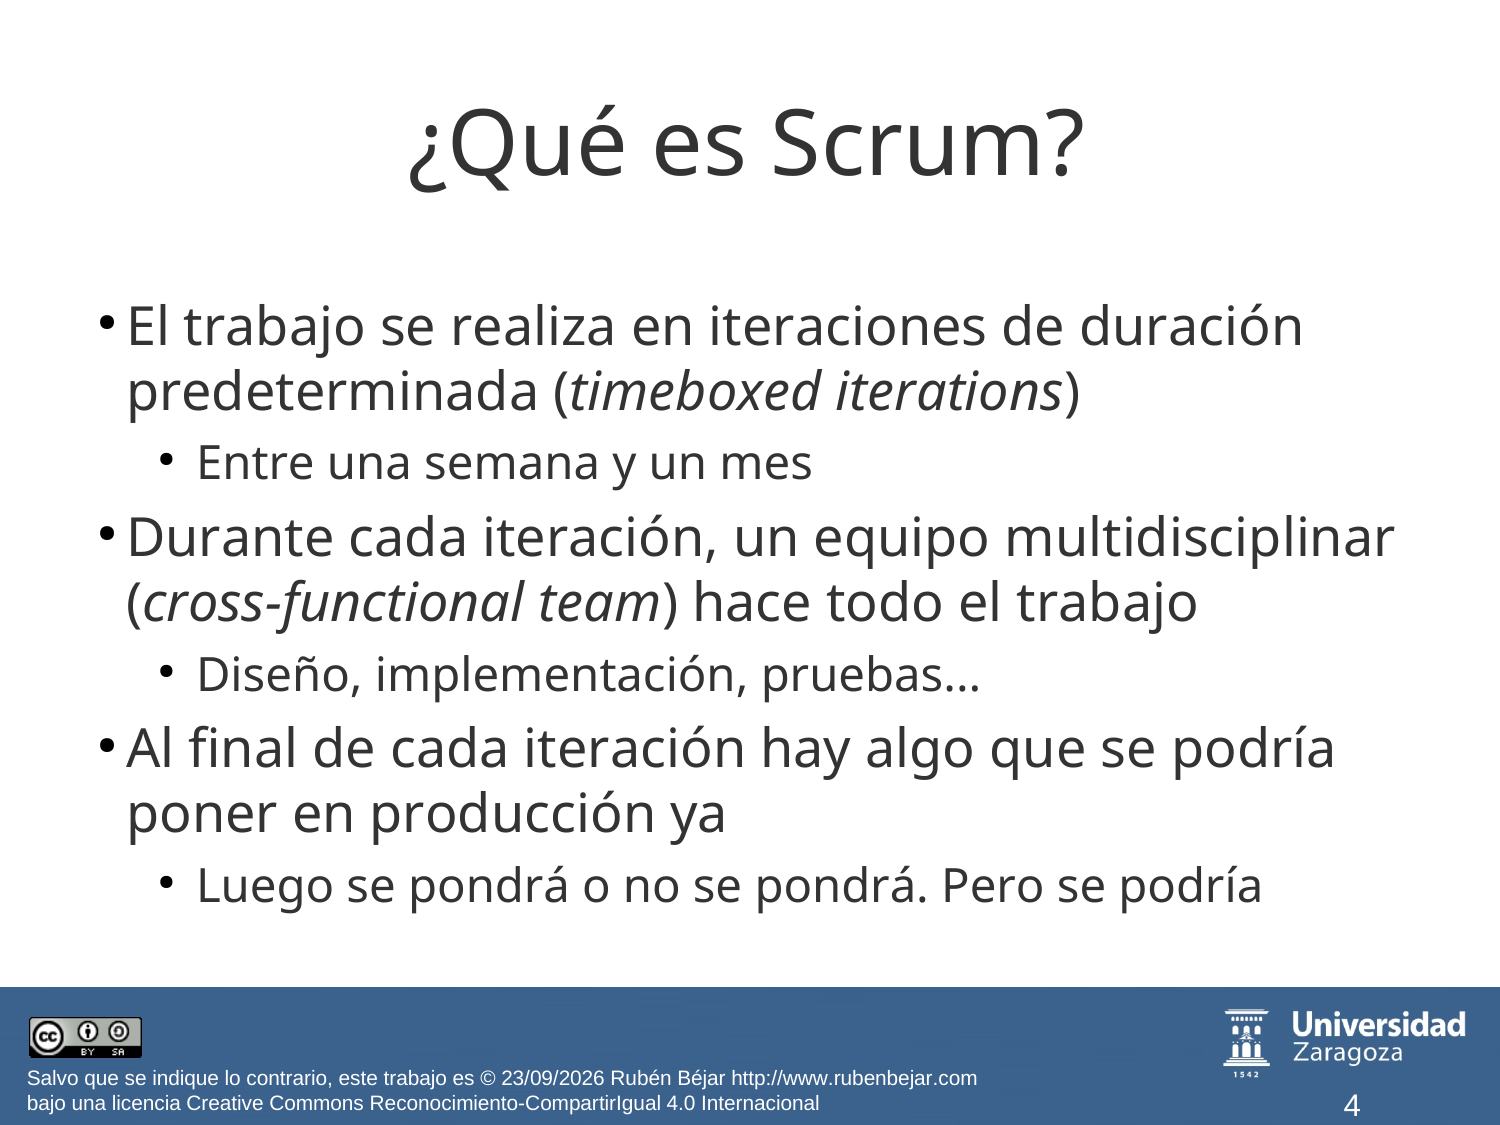

# ¿Qué es Scrum?
El trabajo se realiza en iteraciones de duración predeterminada (timeboxed iterations)
Entre una semana y un mes
Durante cada iteración, un equipo multidisciplinar (cross-functional team) hace todo el trabajo
Diseño, implementación, pruebas...
Al final de cada iteración hay algo que se podría poner en producción ya
Luego se pondrá o no se pondrá. Pero se podría